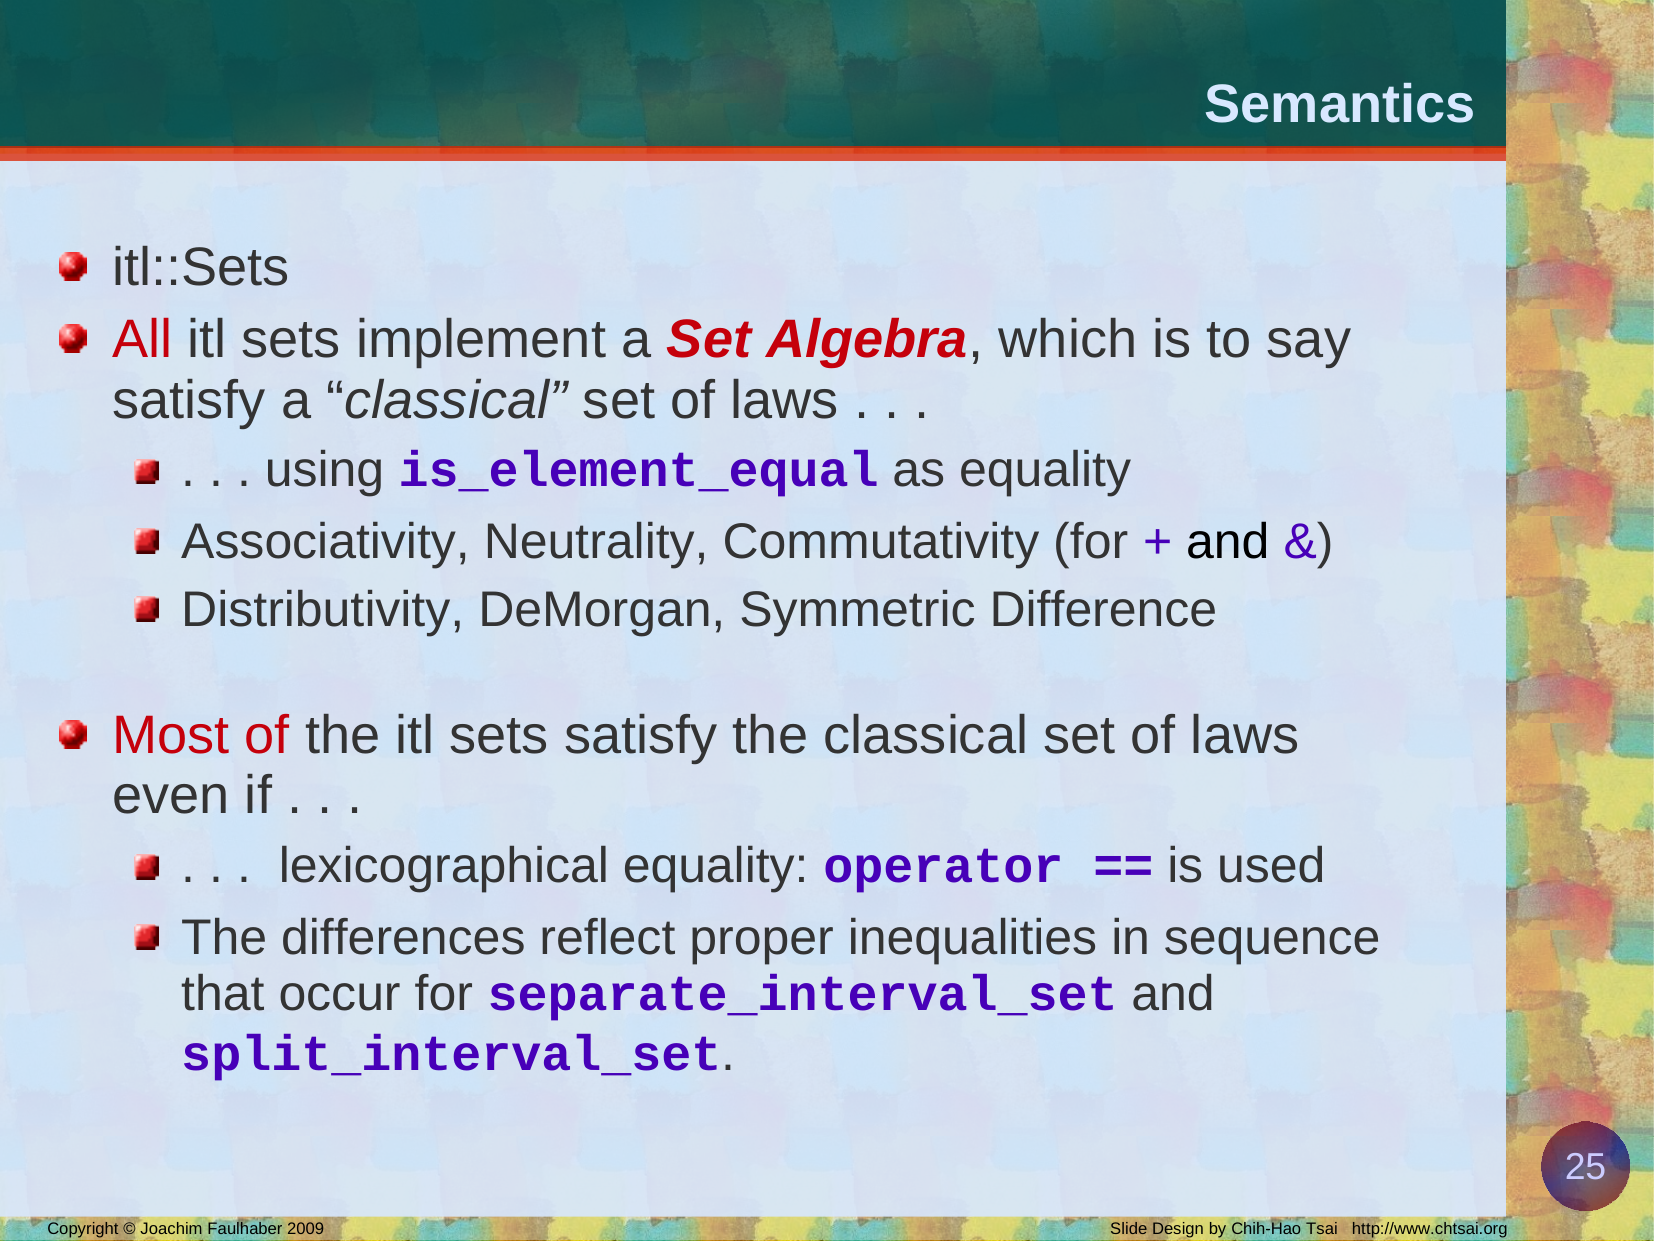

# Semantics
itl::Sets
All itl sets implement a Set Algebra, which is to say satisfy a “classical” set of laws . . .
. . . using is_element_equal as equality
Associativity, Neutrality, Commutativity (for + and &)
Distributivity, DeMorgan, Symmetric Difference
Most of the itl sets satisfy the classical set of laws even if . . .
. . . lexicographical equality: operator == is used
The differences reflect proper inequalities in sequence that occur for separate_interval_set and split_interval_set.